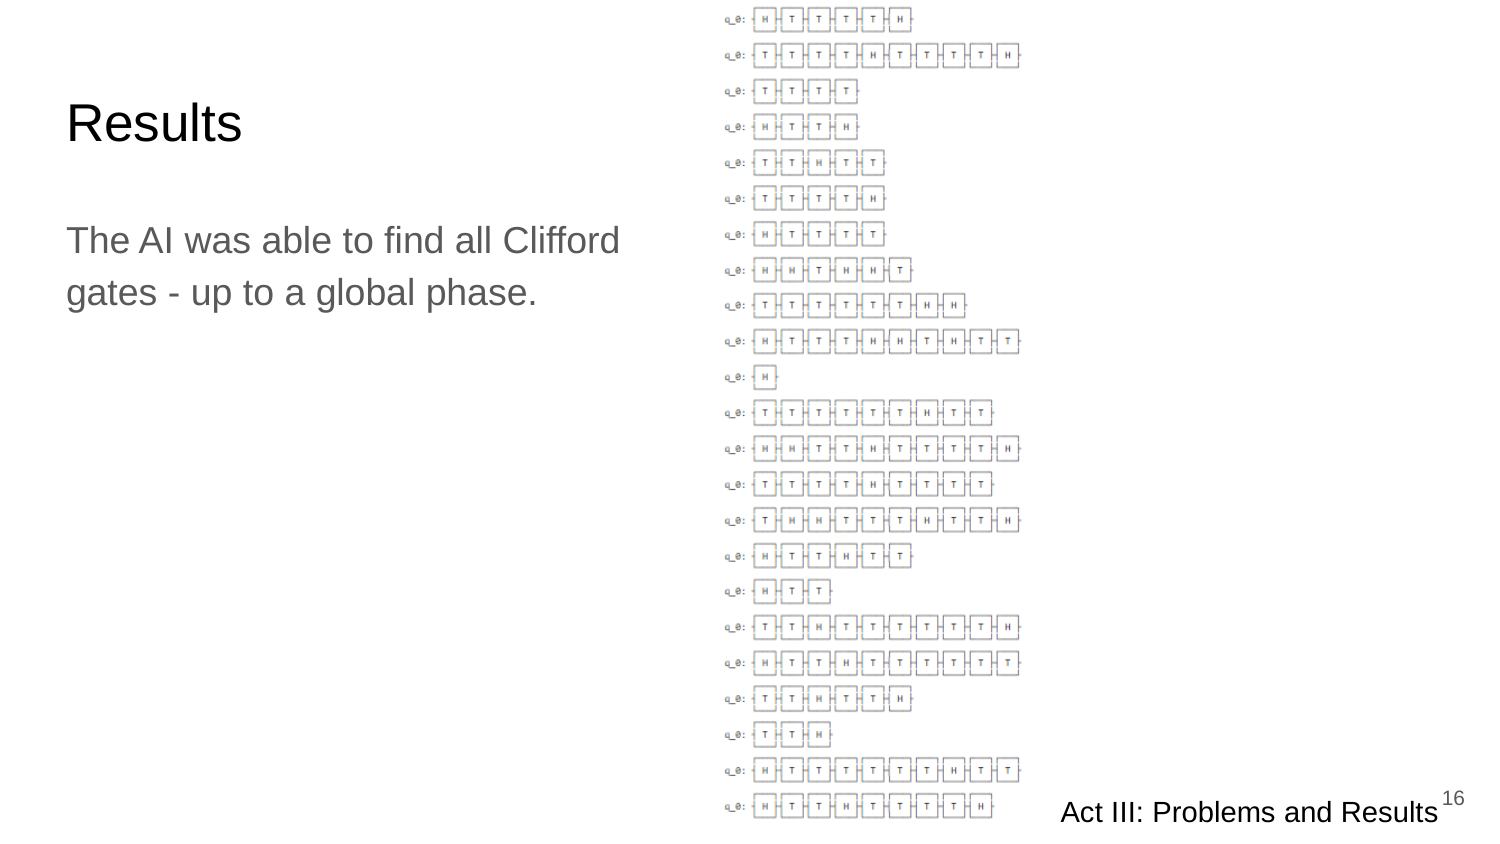

# Results
The AI was able to find all Clifford gates - up to a global phase.
Act III: Problems and Results